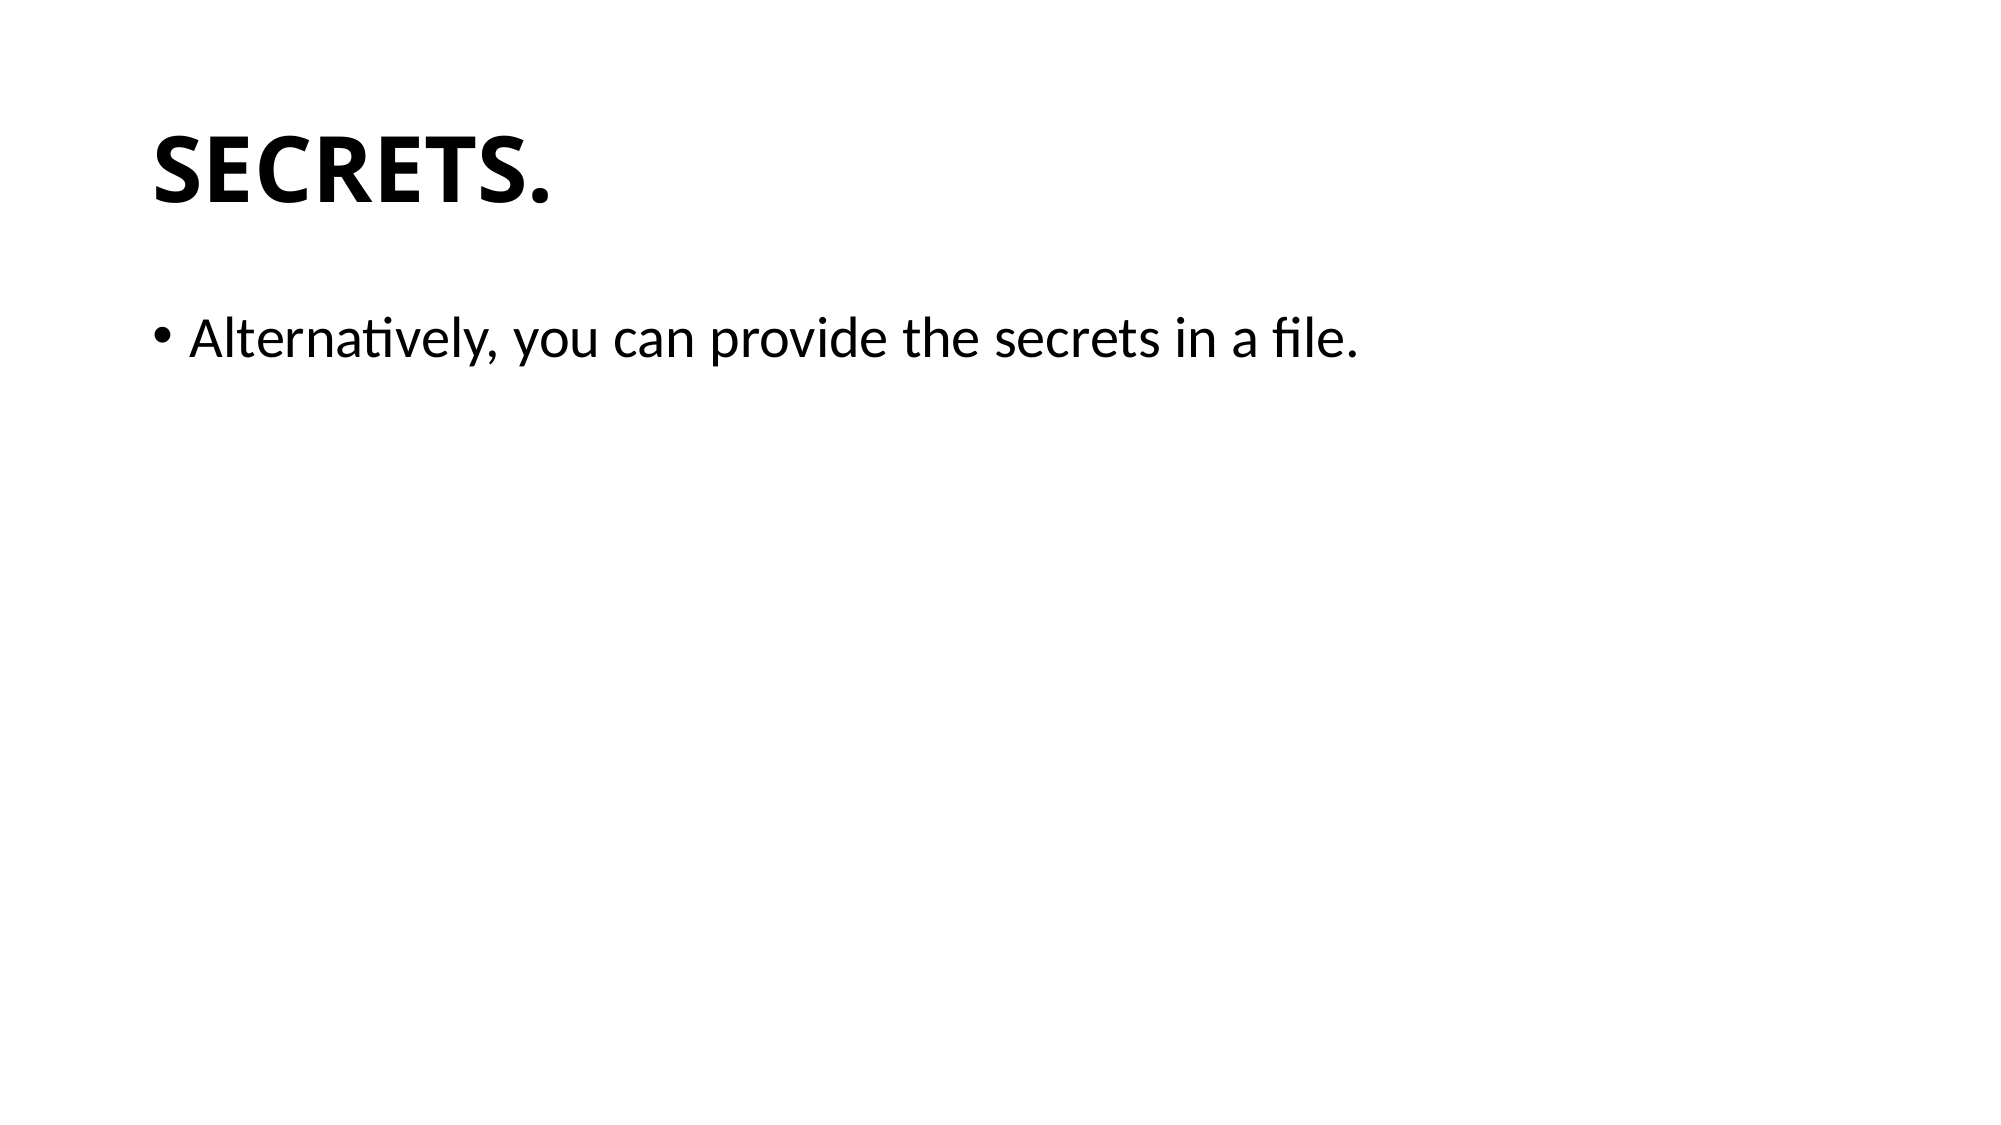

# SECRETS.
Alternatively, you can provide the secrets in a file.